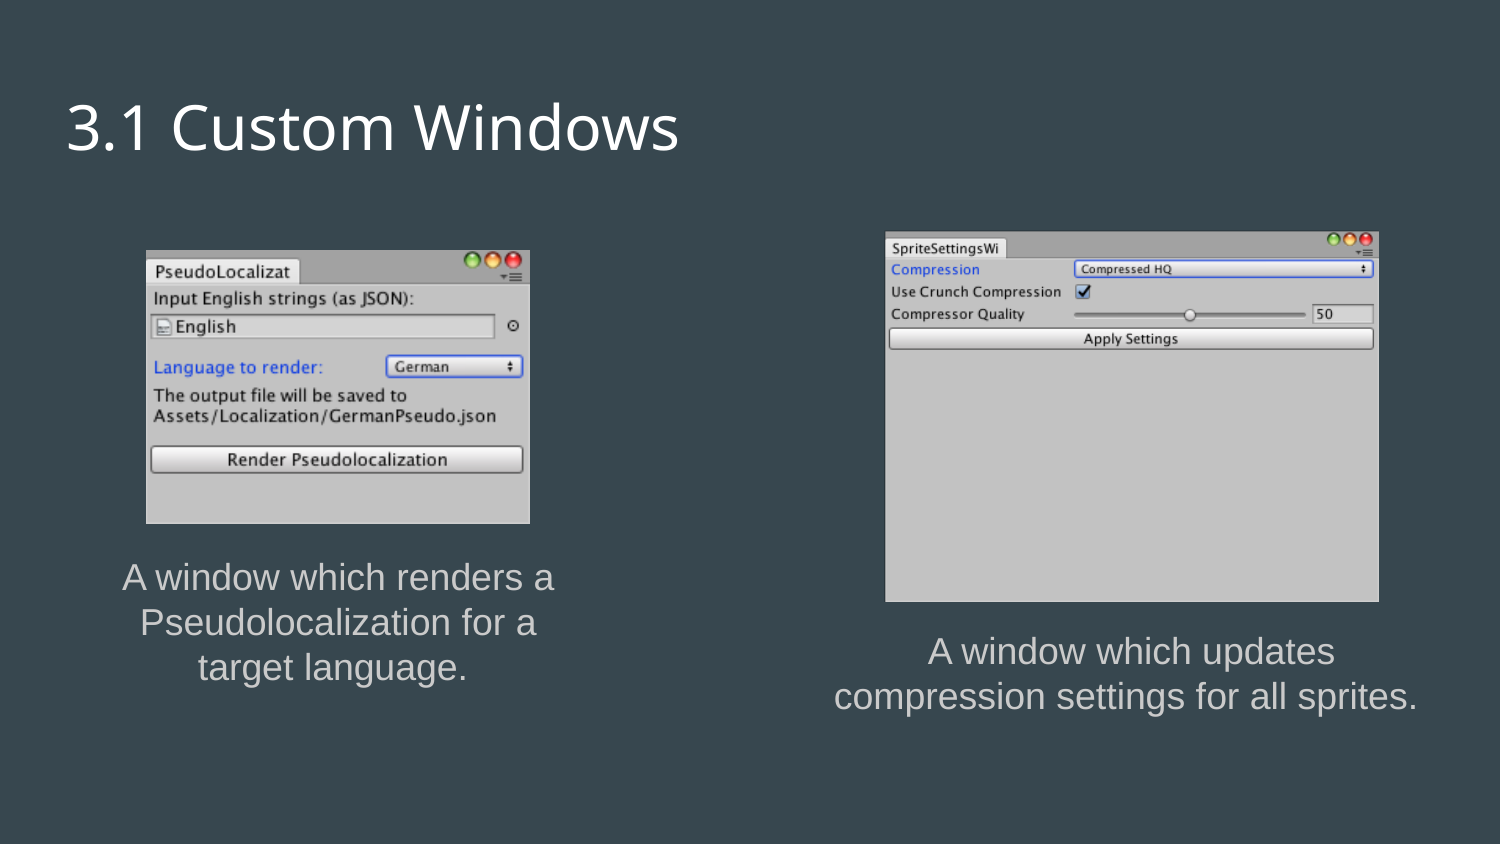

# 3.1 Custom Windows
A window which renders a Pseudolocalization for a target language.
A window which updates compression settings for all sprites.